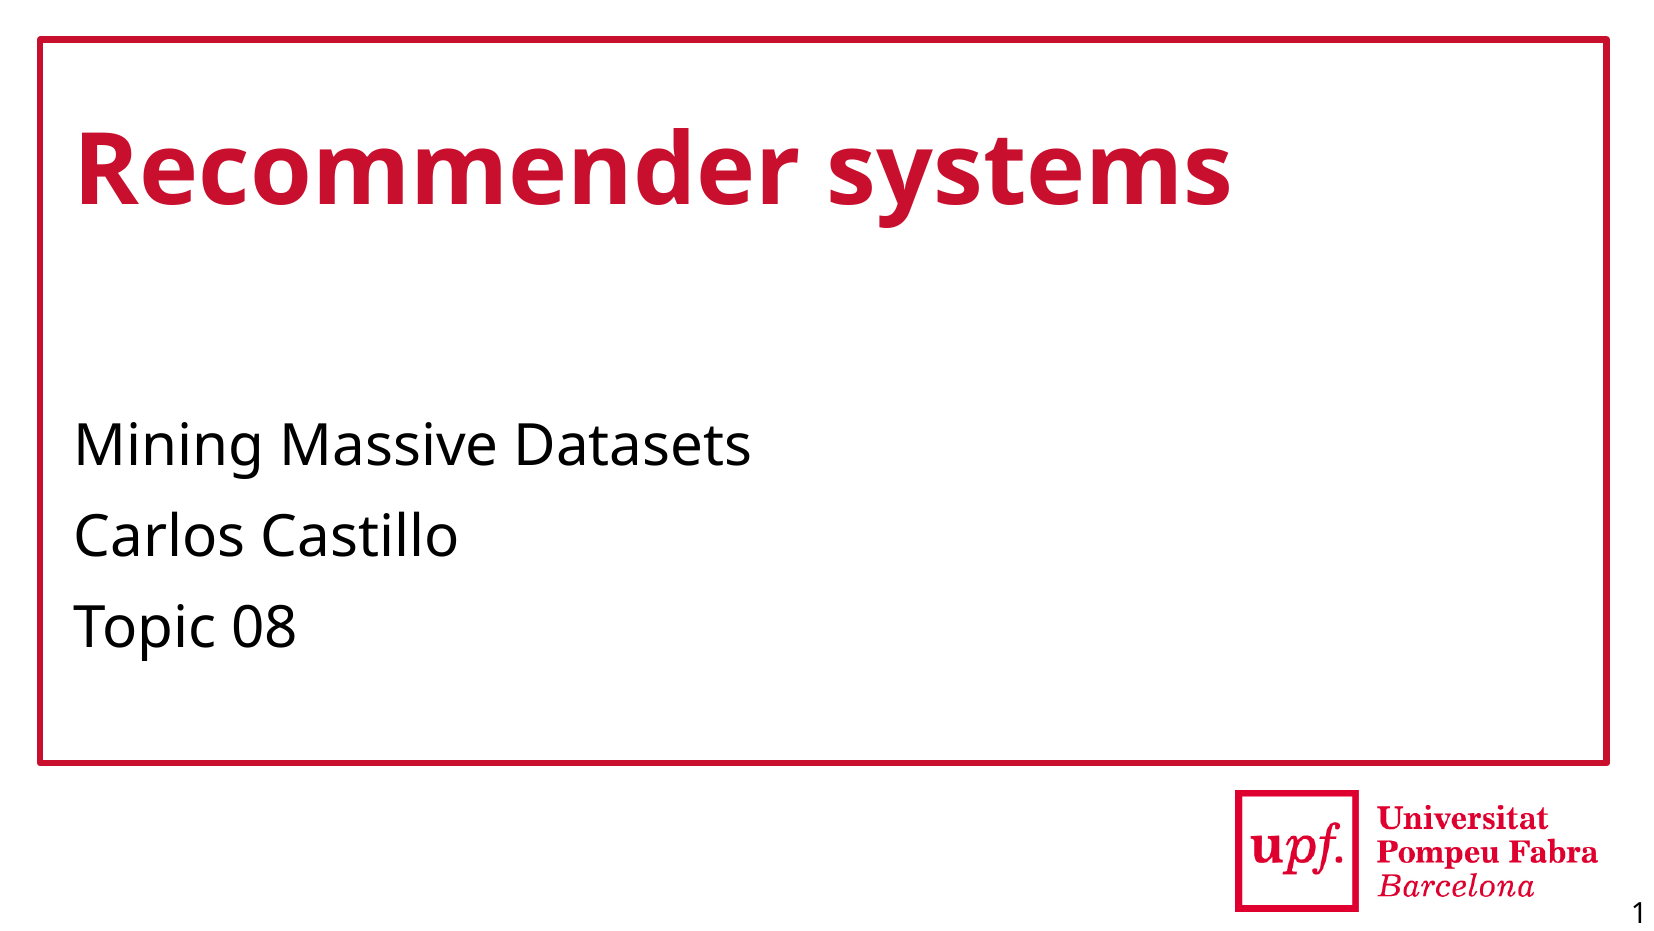

Recommender systems
Mining Massive Datasets
Carlos Castillo
Topic 08
1